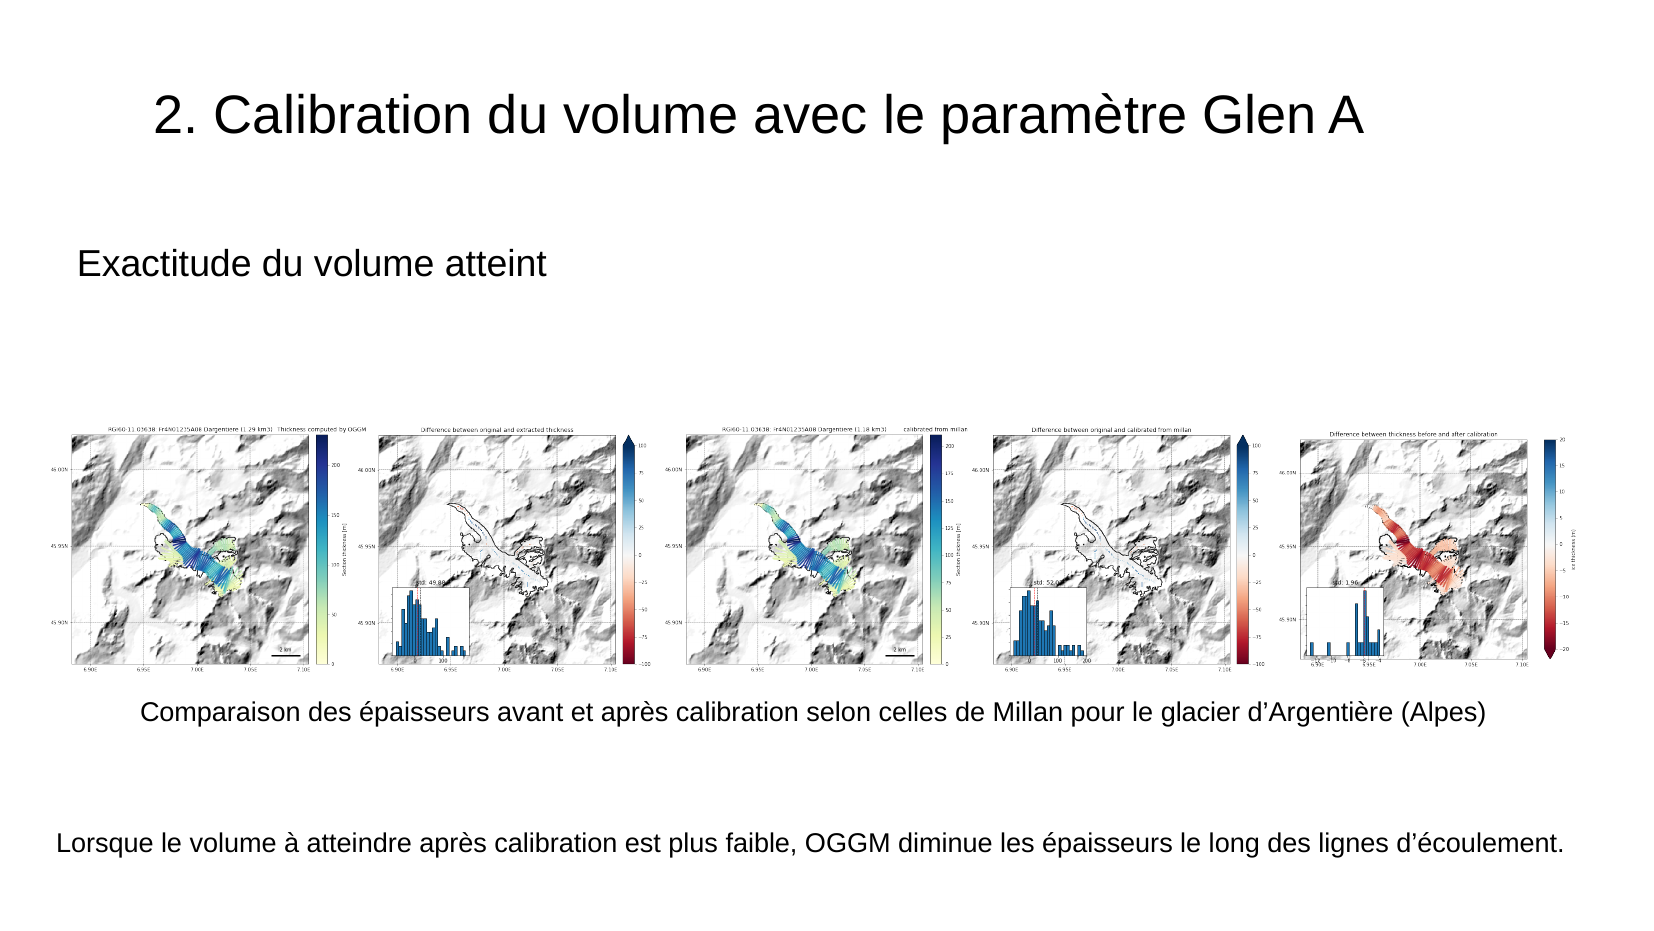

# 2. Calibration du volume avec le paramètre Glen A
Exactitude du volume atteint
Comparaison des épaisseurs avant et après calibration selon celles de Millan pour le glacier d’Argentière (Alpes)
Lorsque le volume à atteindre après calibration est plus faible, OGGM diminue les épaisseurs le long des lignes d’écoulement.